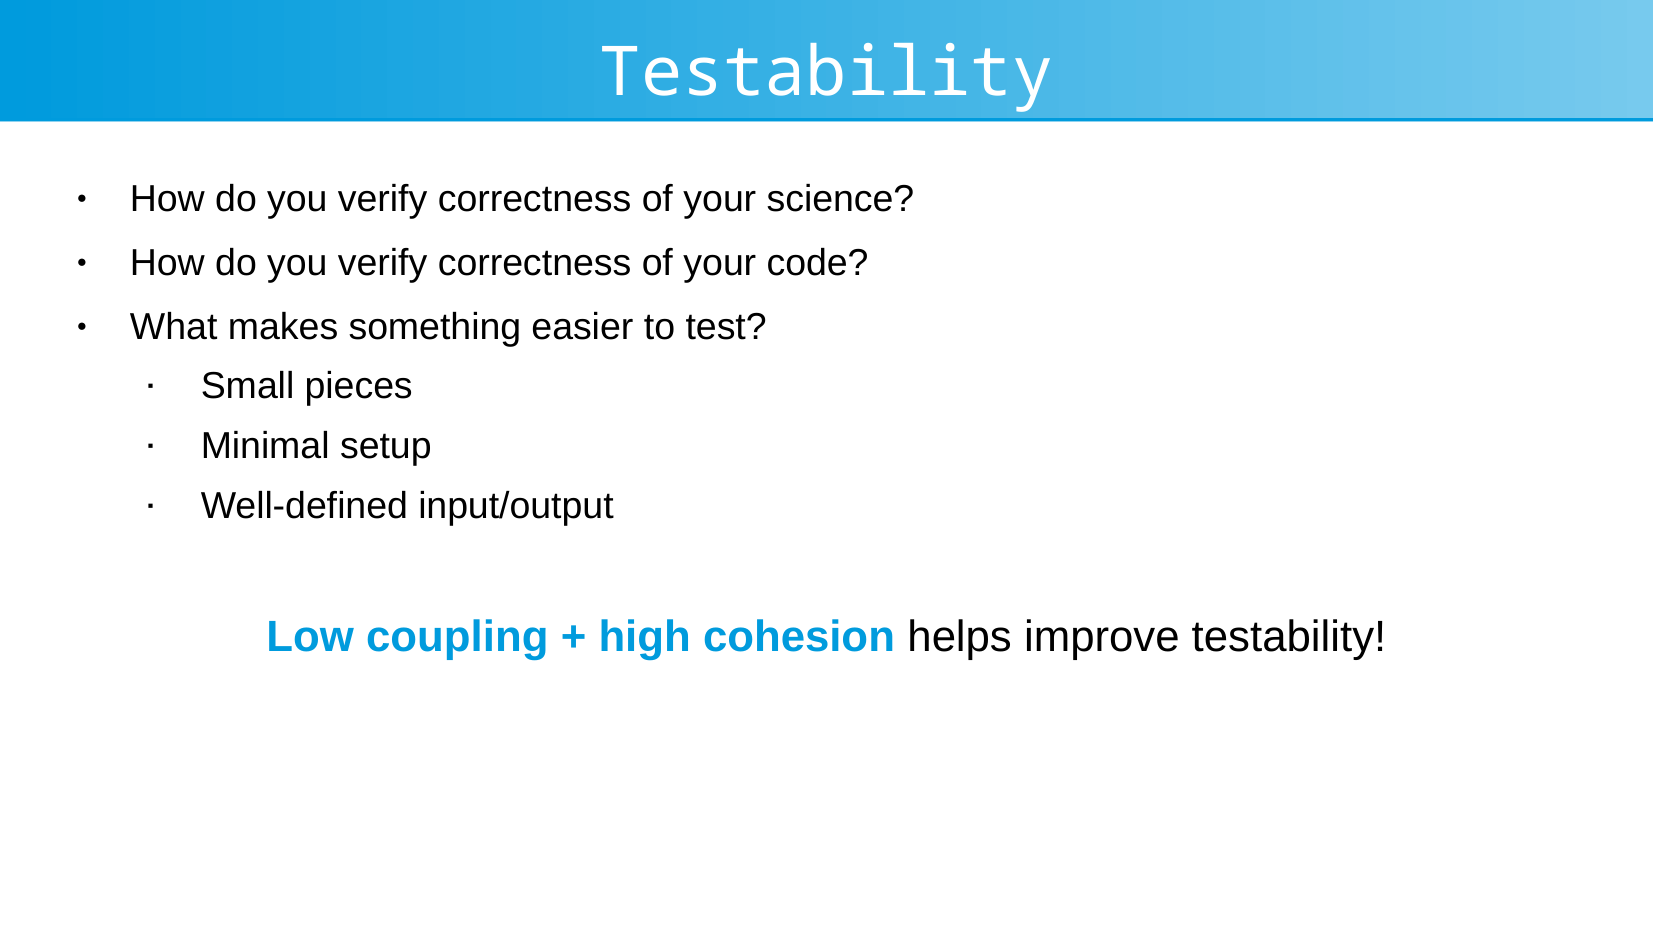

# Testability
How do you verify correctness of your science?
How do you verify correctness of your code?
What makes something easier to test?
Small pieces
Minimal setup
Well-defined input/output
Low coupling + high cohesion helps improve testability!
8